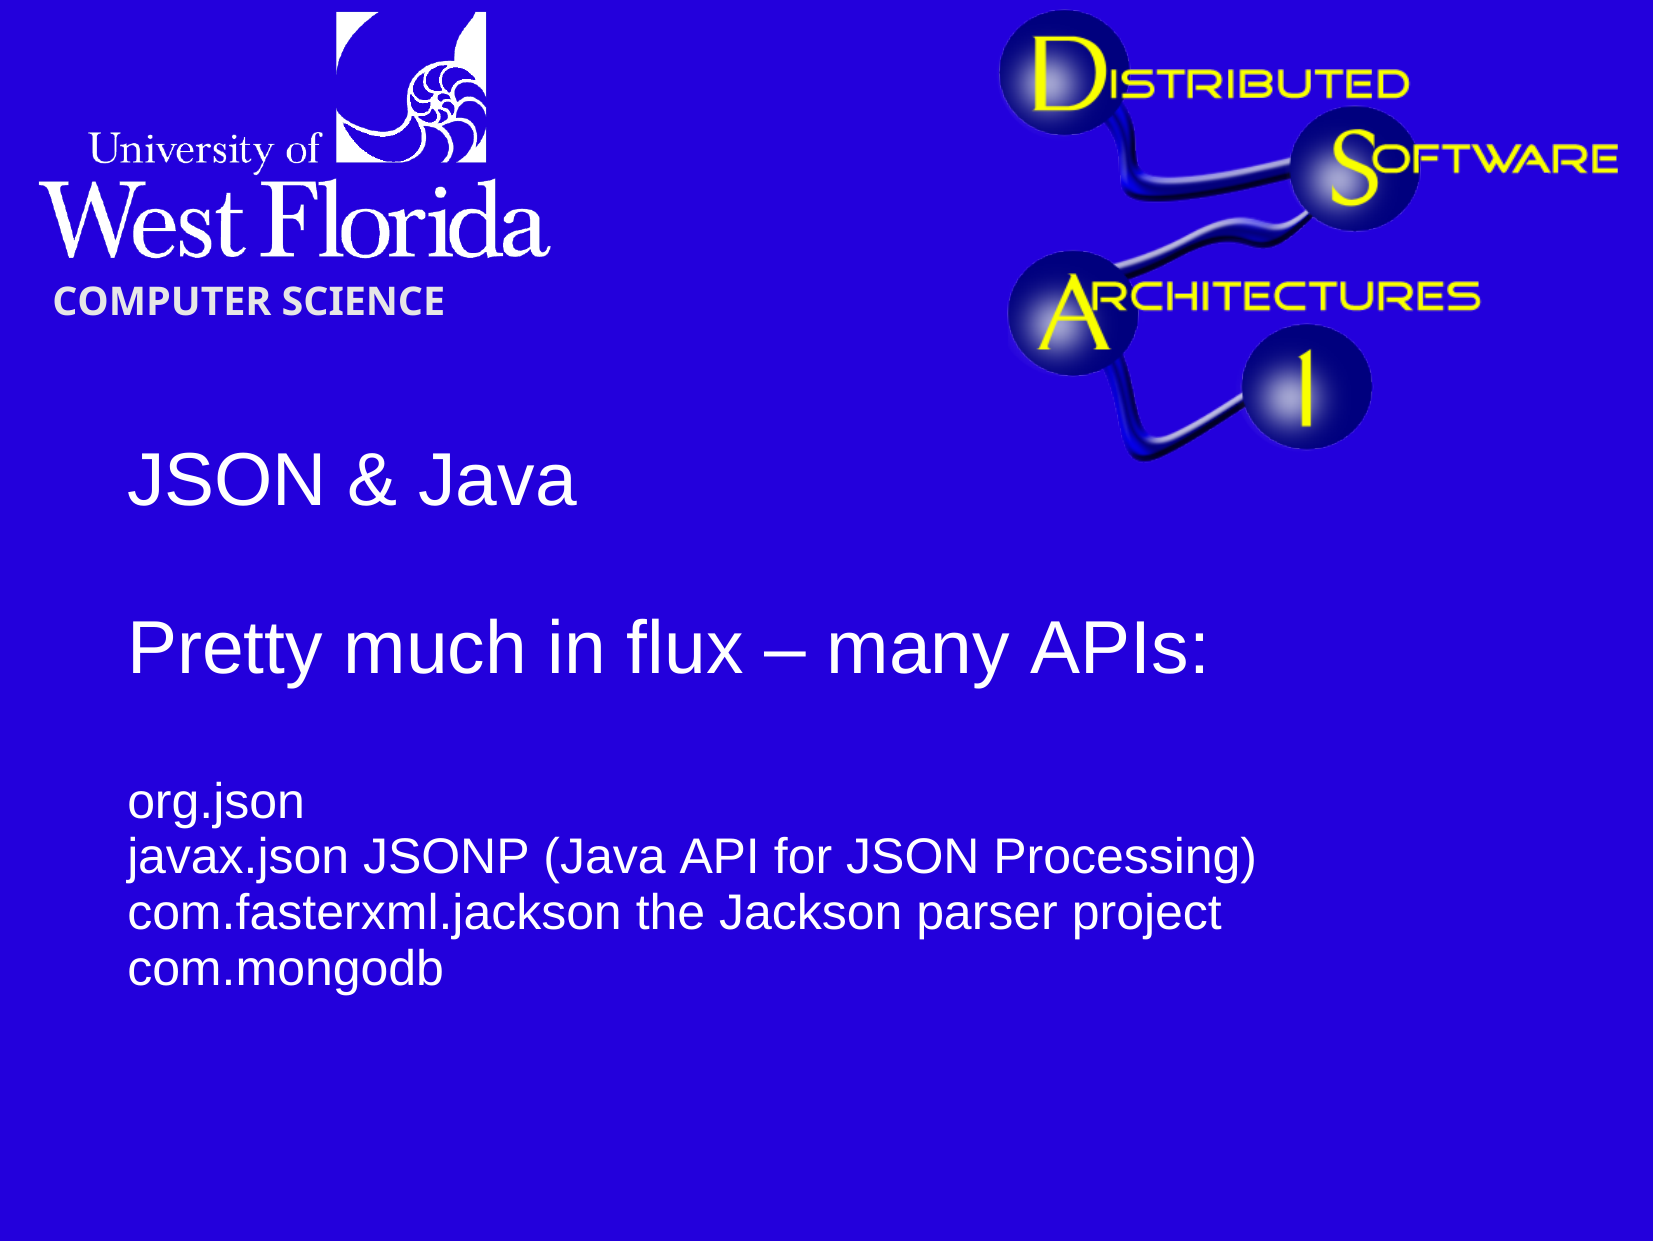

COMPUTER SCIENCE
JSON & Java
Pretty much in flux – many APIs:
org.json
javax.json JSONP (Java API for JSON Processing)
com.fasterxml.jackson the Jackson parser project
com.mongodb